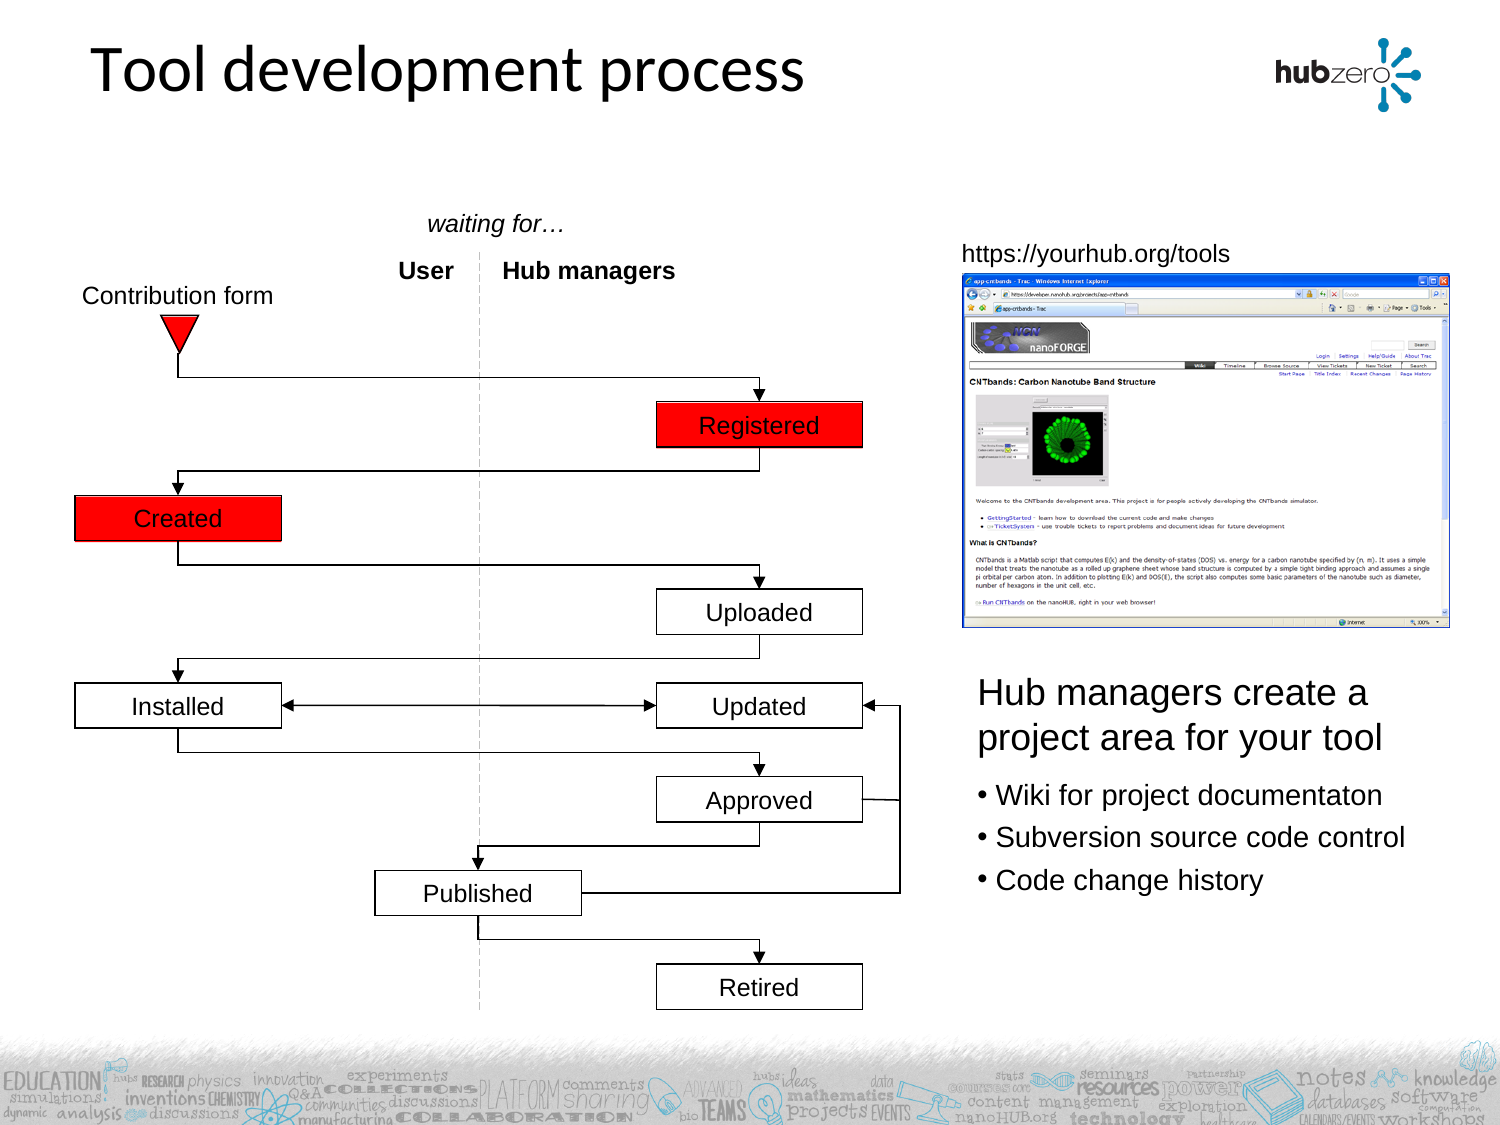

# Tool development process
waiting for…
https://yourhub.org/tools
User
Hub managers
Contribution form
Registered
Created
Uploaded
Hub managers create a project area for your tool
 Wiki for project documentaton
 Subversion source code control
 Code change history
Installed
Updated
Approved
Published
Retired